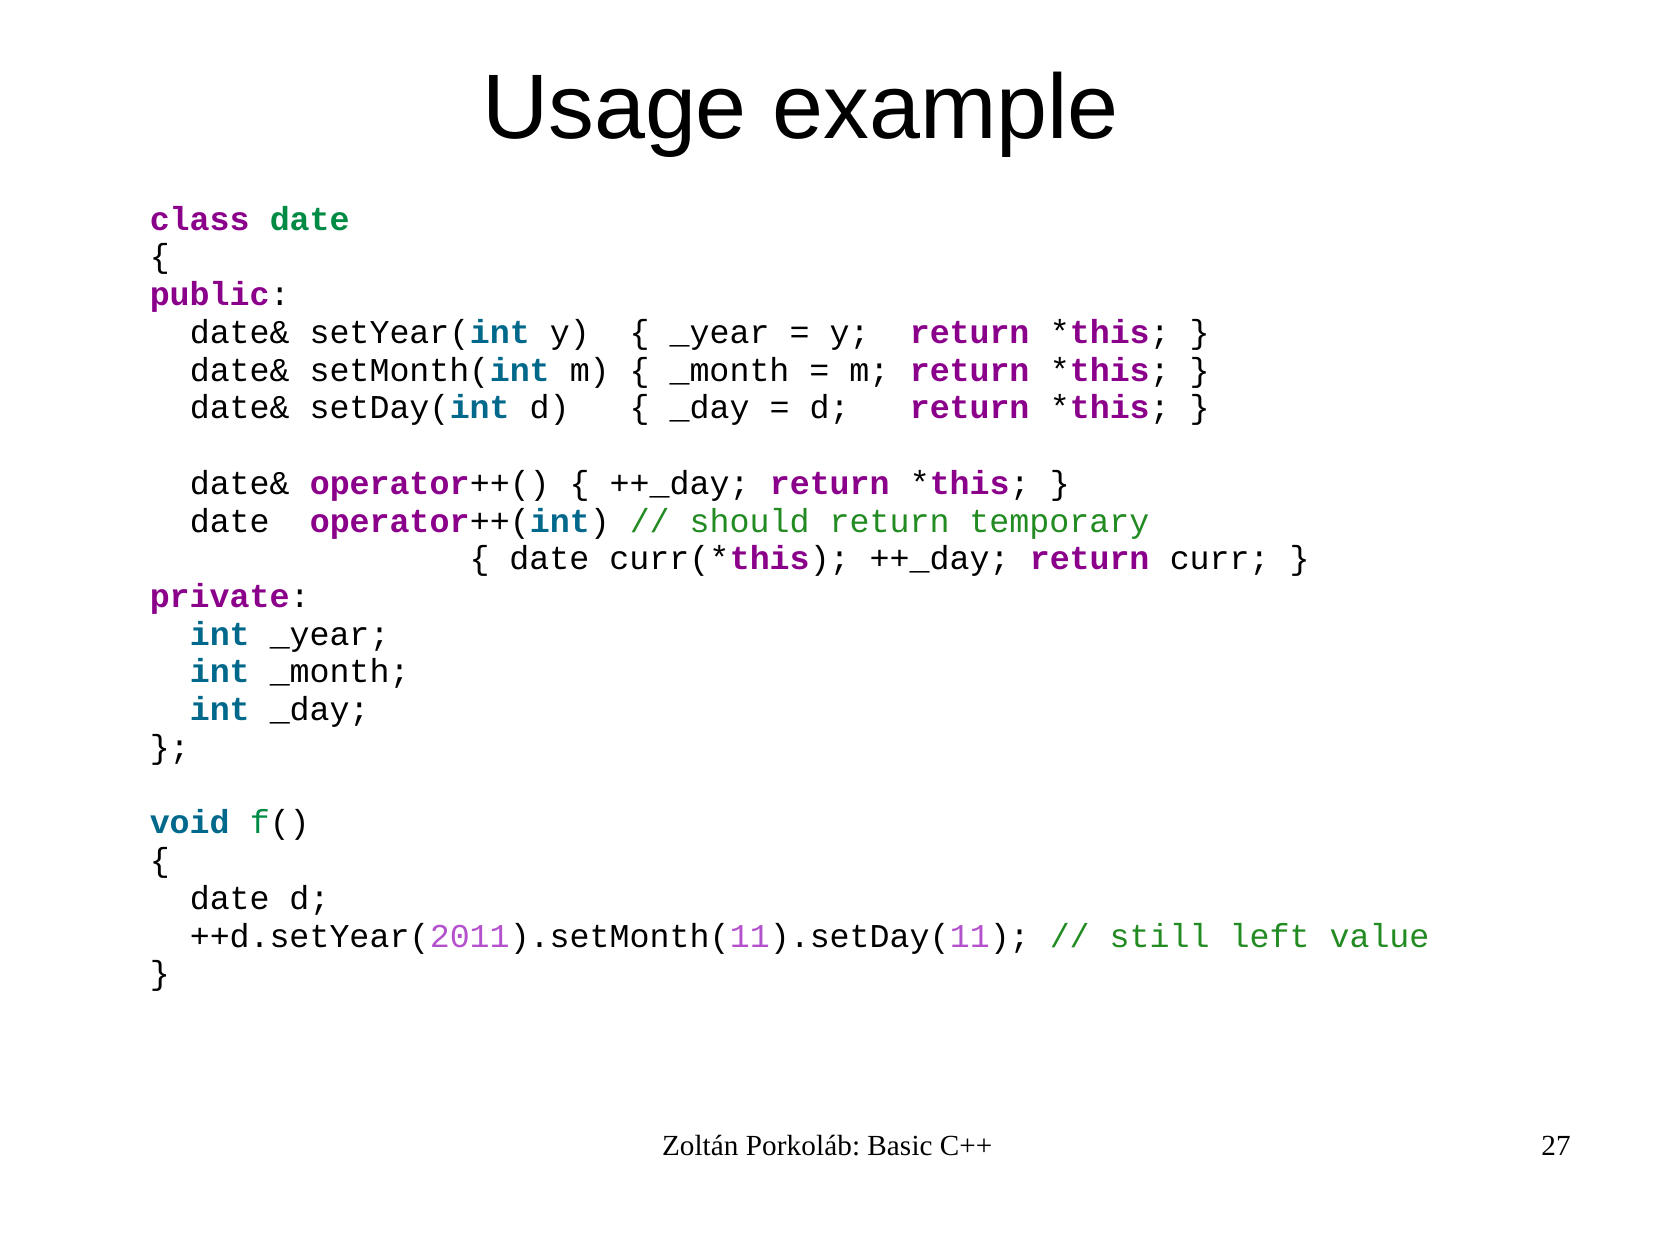

# Usage example
class date
{
public:
 date& setYear(int y) { _year = y; return *this; }
 date& setMonth(int m) { _month = m; return *this; }
 date& setDay(int d) { _day = d; return *this; }
 date& operator++() { ++_day; return *this; }
 date operator++(int) // should return temporary
 { date curr(*this); ++_day; return curr; }
private:
 int _year;
 int _month;
 int _day;
};
void f()
{
 date d;
 ++d.setYear(2011).setMonth(11).setDay(11); // still left value
}
Zoltán Porkoláb: Basic C++
27